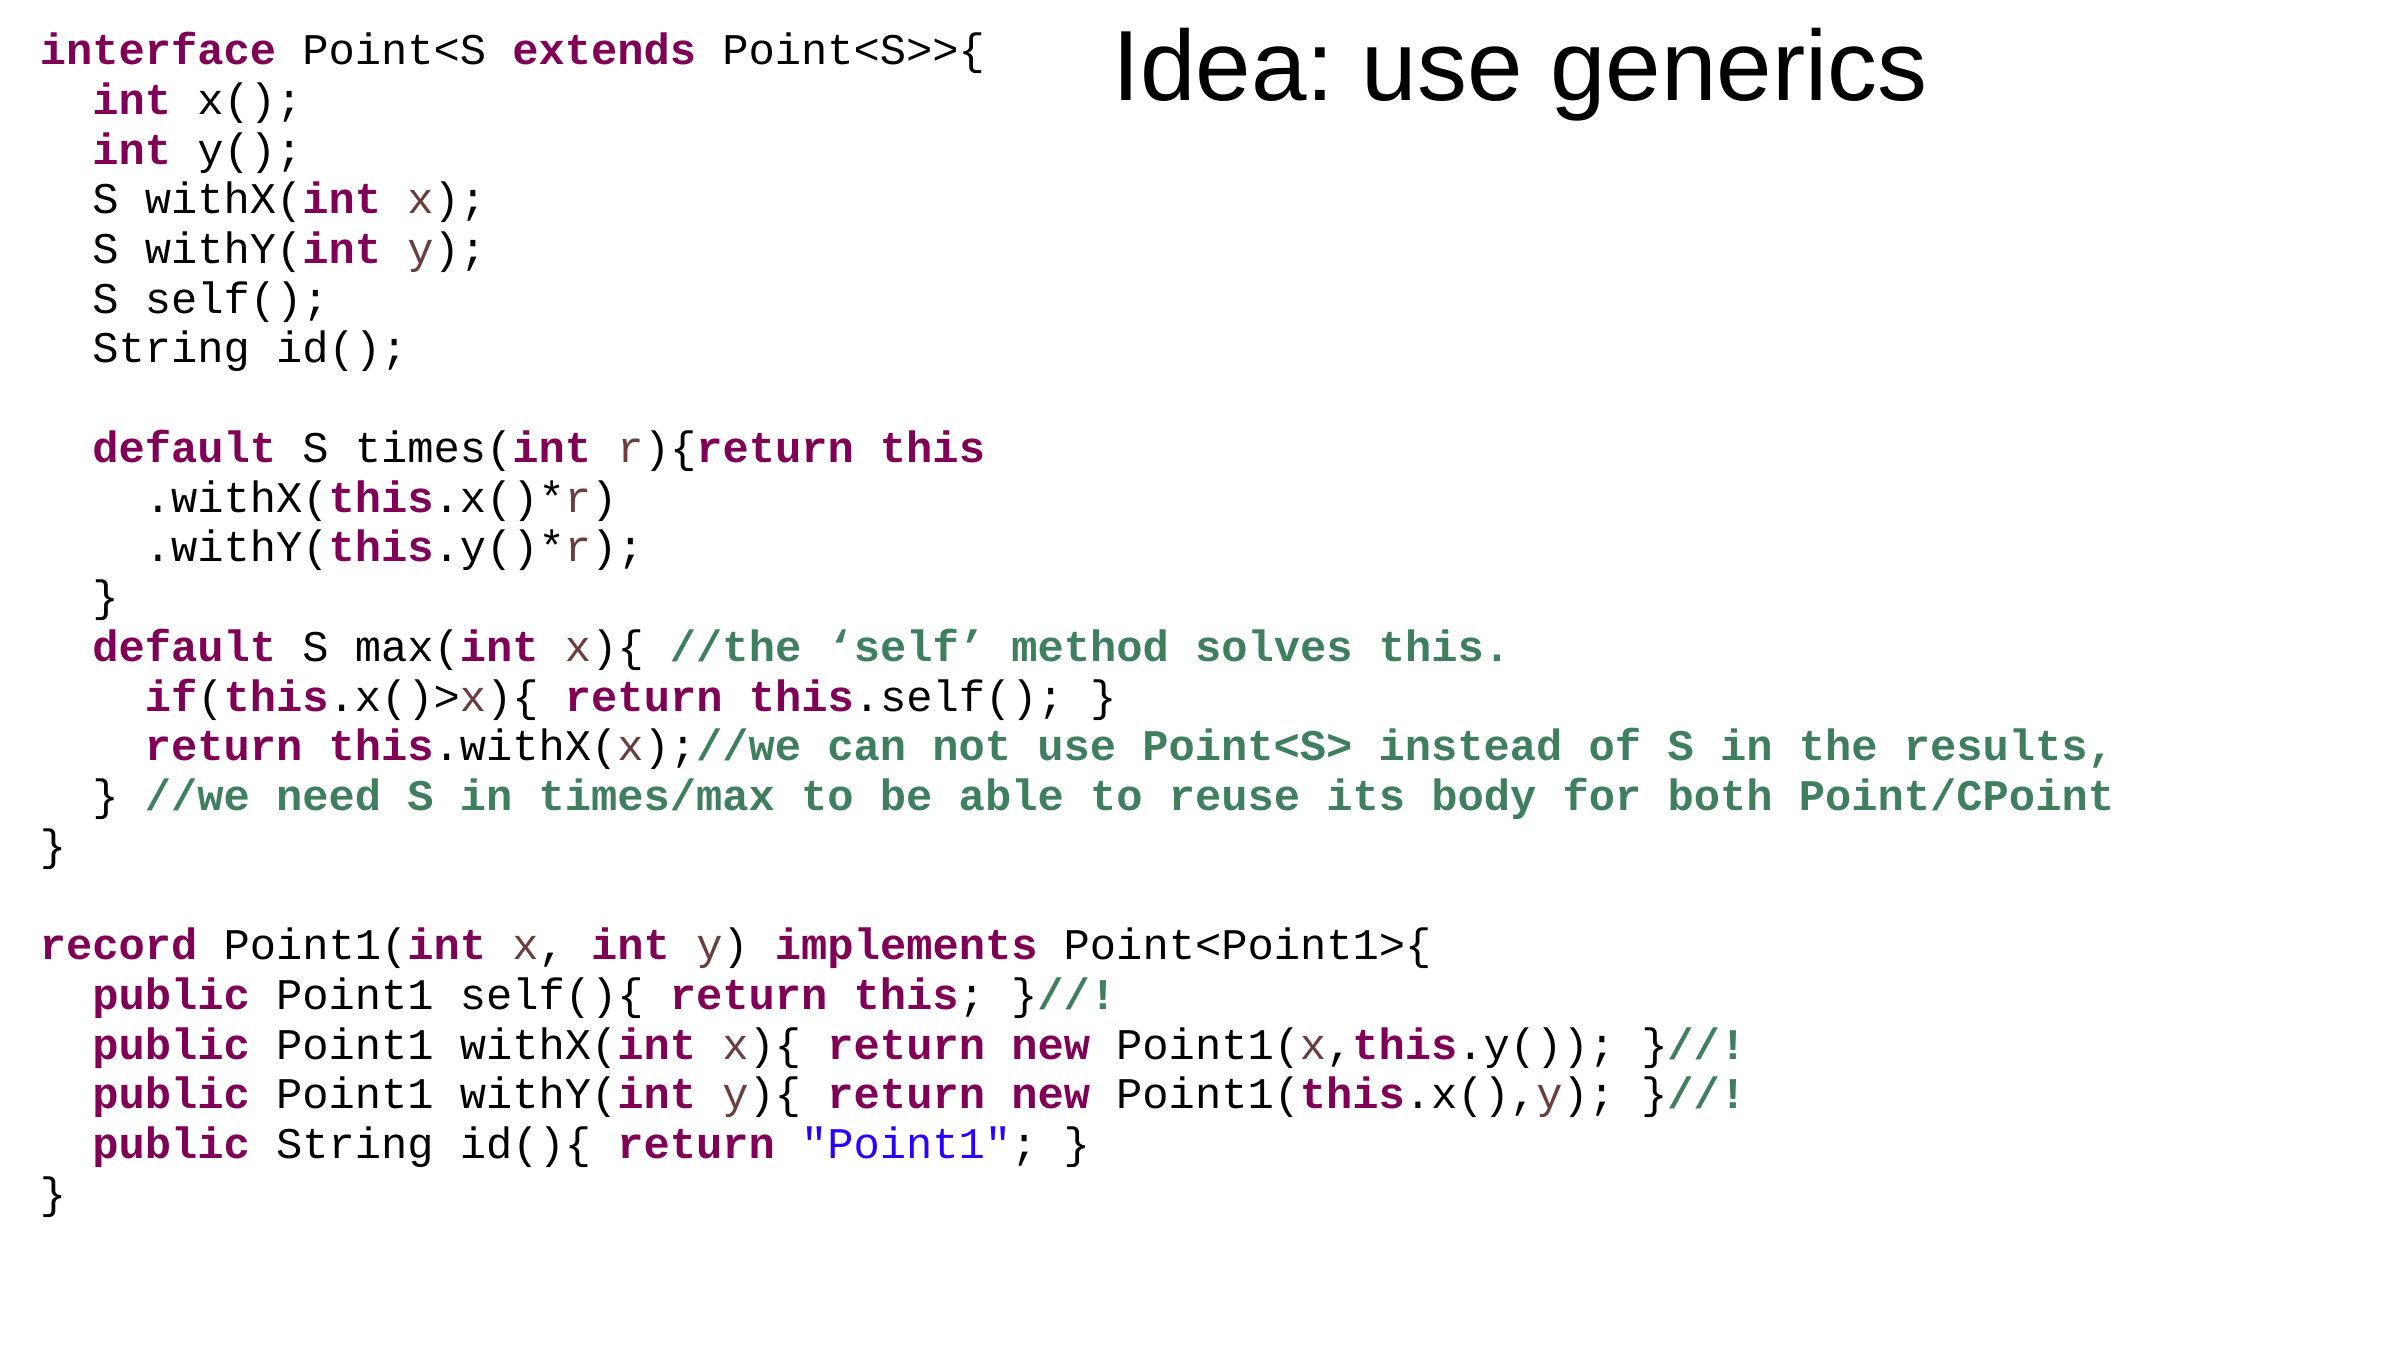

# Idea: use generics
interface Point<S extends Point<S>>{
 int x();
 int y();
 S withX(int x);
 S withY(int y);
 S self();
 String id();
 default S times(int r){return this
 .withX(this.x()*r)
 .withY(this.y()*r);
 }
 default S max(int x){ //the ‘self’ method solves this.
 if(this.x()>x){ return this.self(); }
 return this.withX(x);//we can not use Point<S> instead of S in the results,
 } //we need S in times/max to be able to reuse its body for both Point/CPoint
}
record Point1(int x, int y) implements Point<Point1>{
 public Point1 self(){ return this; }//!
 public Point1 withX(int x){ return new Point1(x,this.y()); }//!
 public Point1 withY(int y){ return new Point1(this.x(),y); }//!
 public String id(){ return "Point1"; }
}